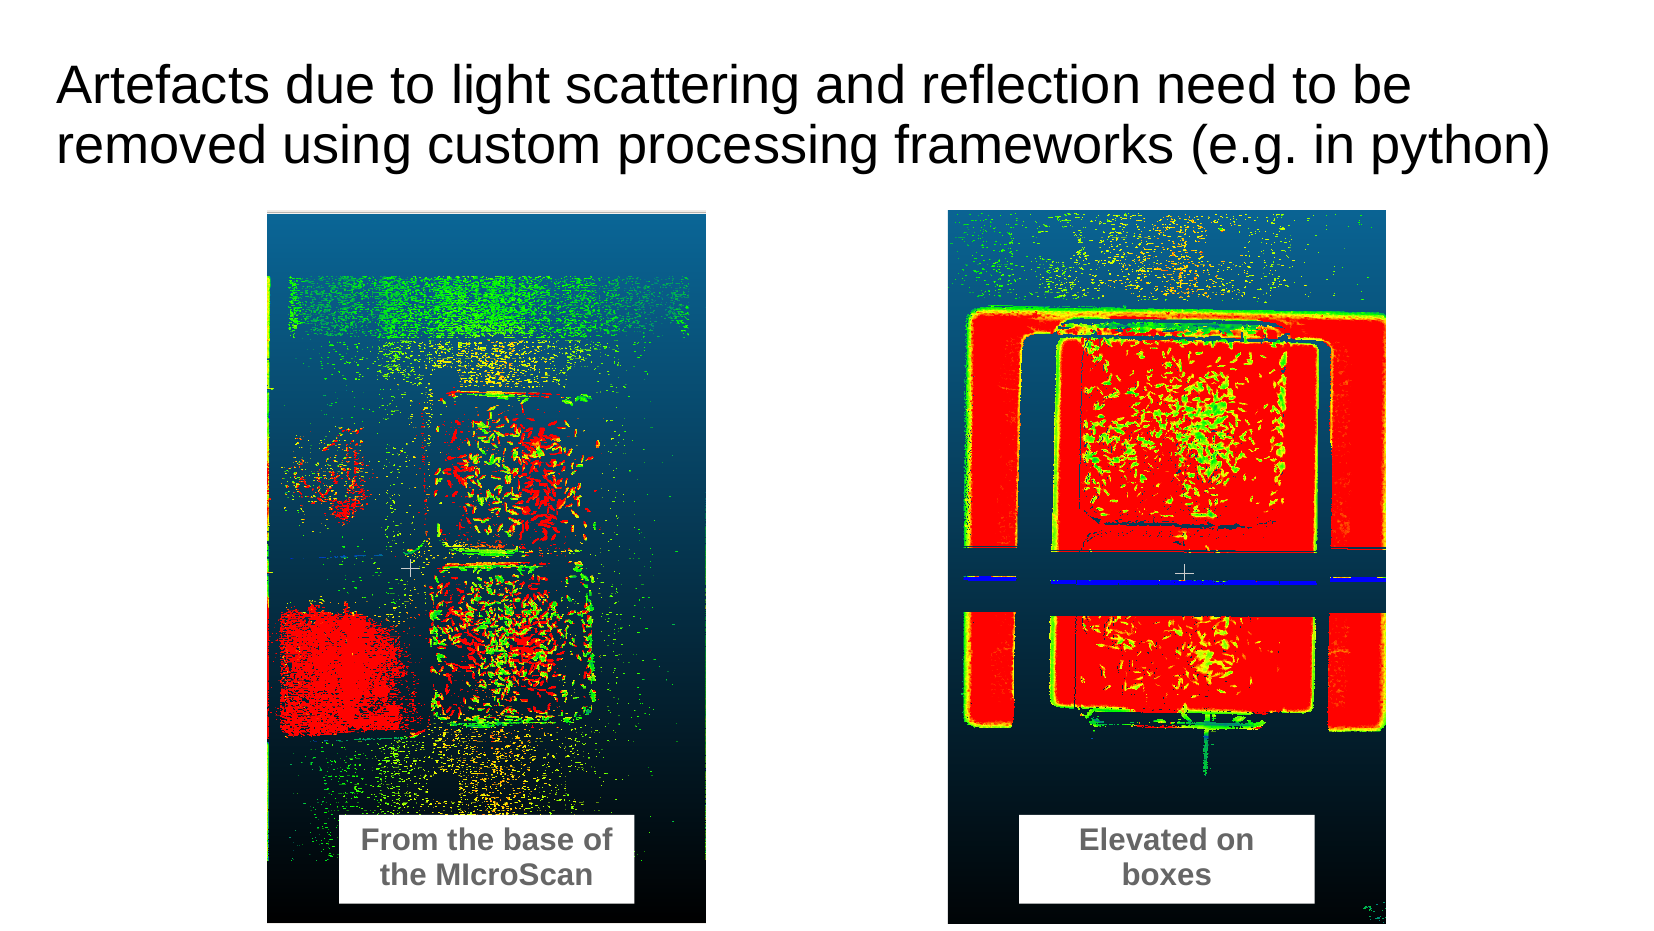

# Artefacts due to light scattering and reflection need to be removed using custom processing frameworks (e.g. in python)
From the base of the MIcroScan
Elevated on boxes